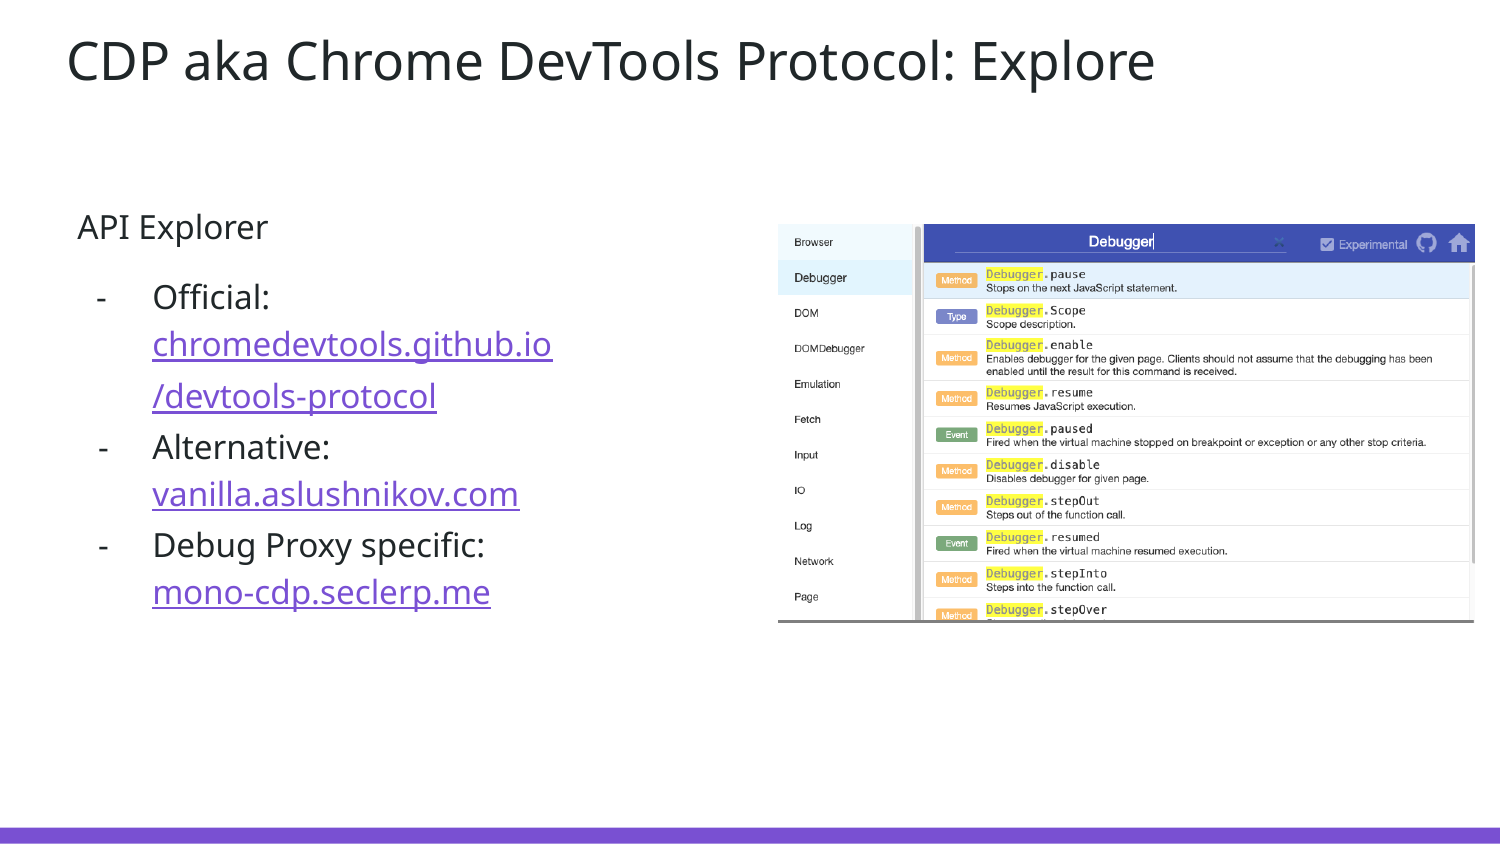

# CDP aka Chrome DevTools Protocol: Explore
API Explorer
Official:
chromedevtools.github.io/devtools-protocol
Alternative:
vanilla.aslushnikov.com
Debug Proxy specific:
mono-cdp.seclerp.me